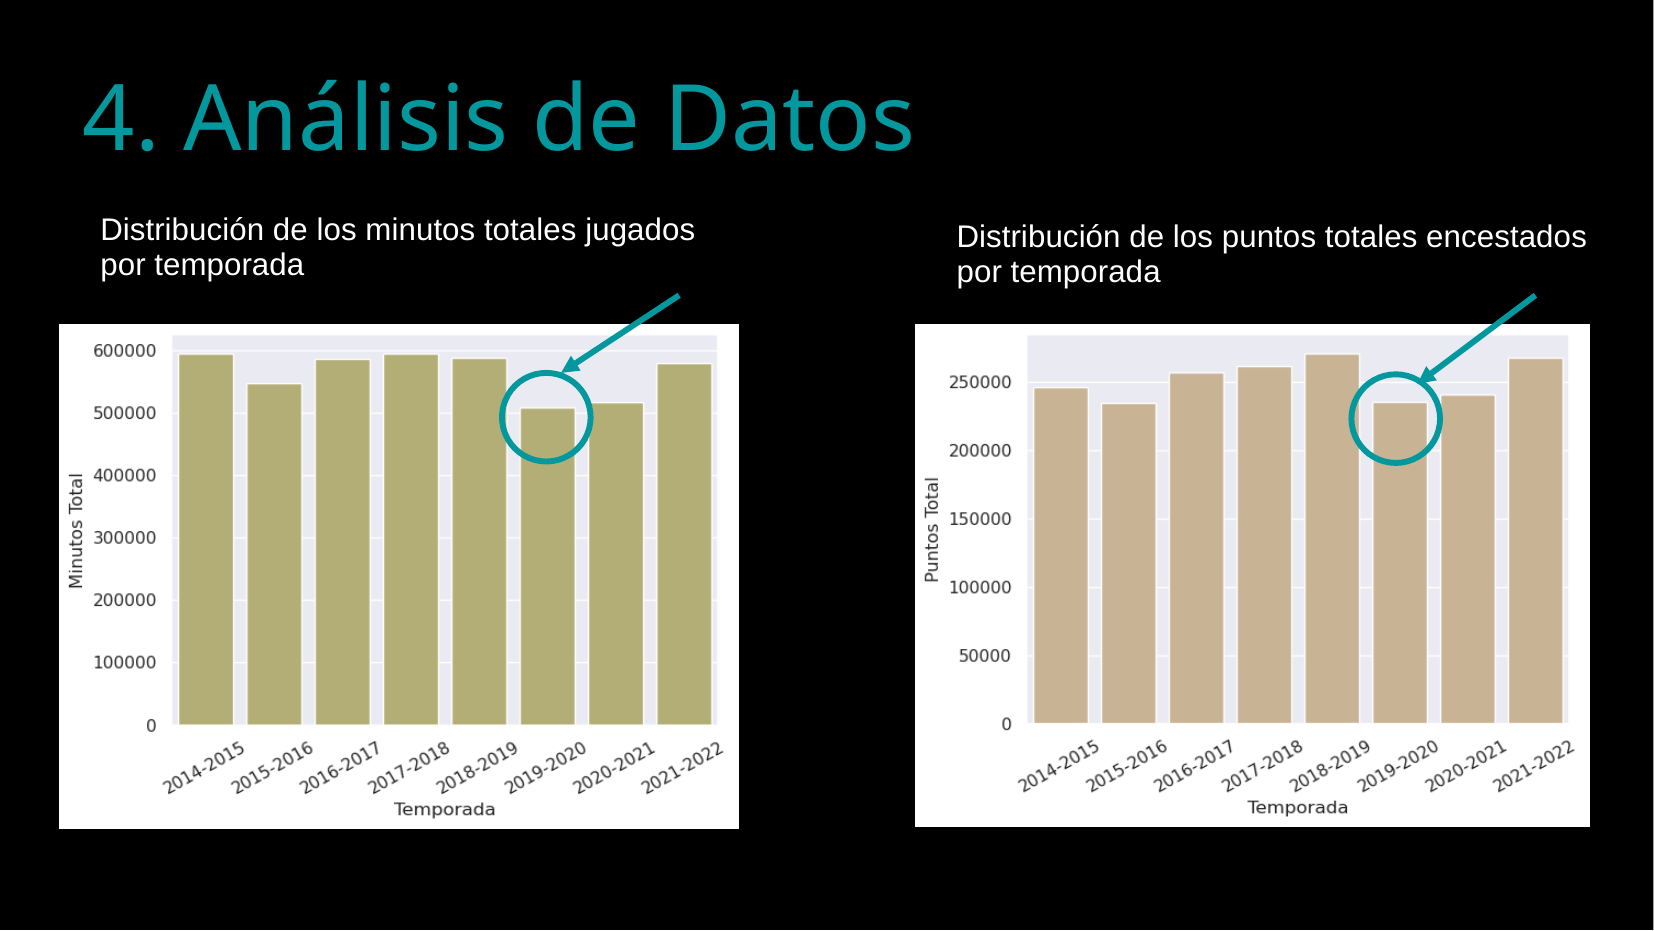

# 4. Análisis de Datos
Distribución de los minutos totales jugados por temporada
Distribución de los puntos totales encestados por temporada